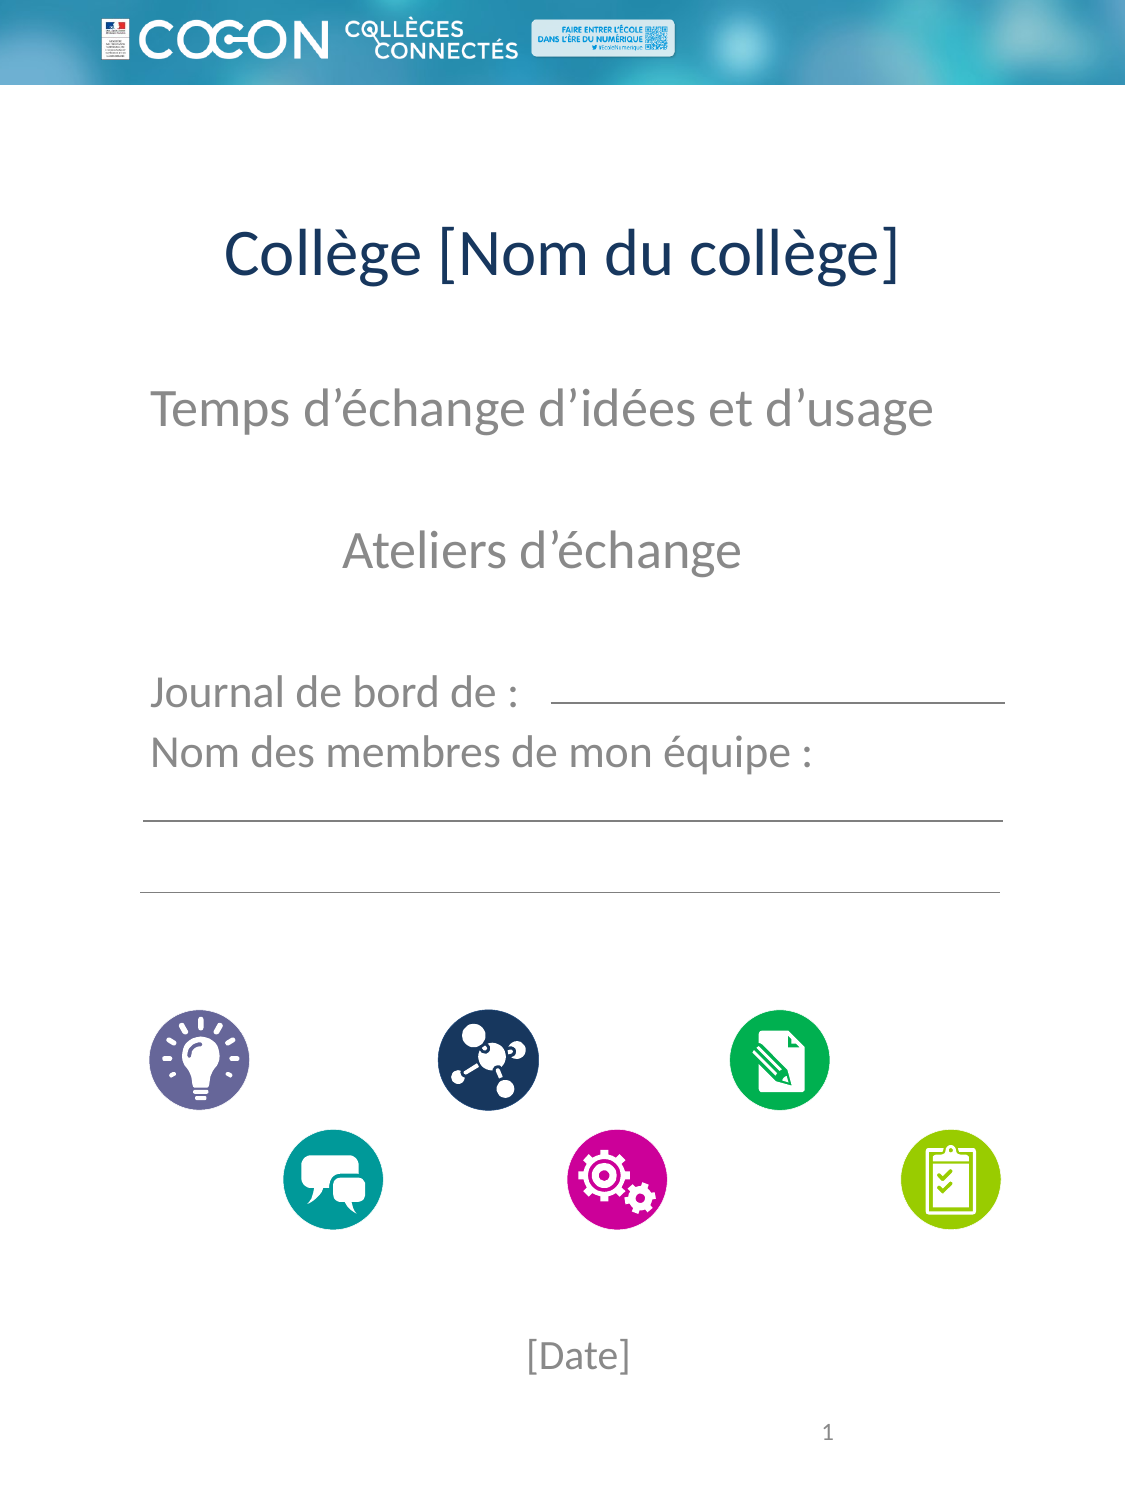

# Collège [Nom du collège]
Temps d’échange d’idées et d’usage
Ateliers d’échange
Journal de bord de :
Nom des membres de mon équipe :
[Date]